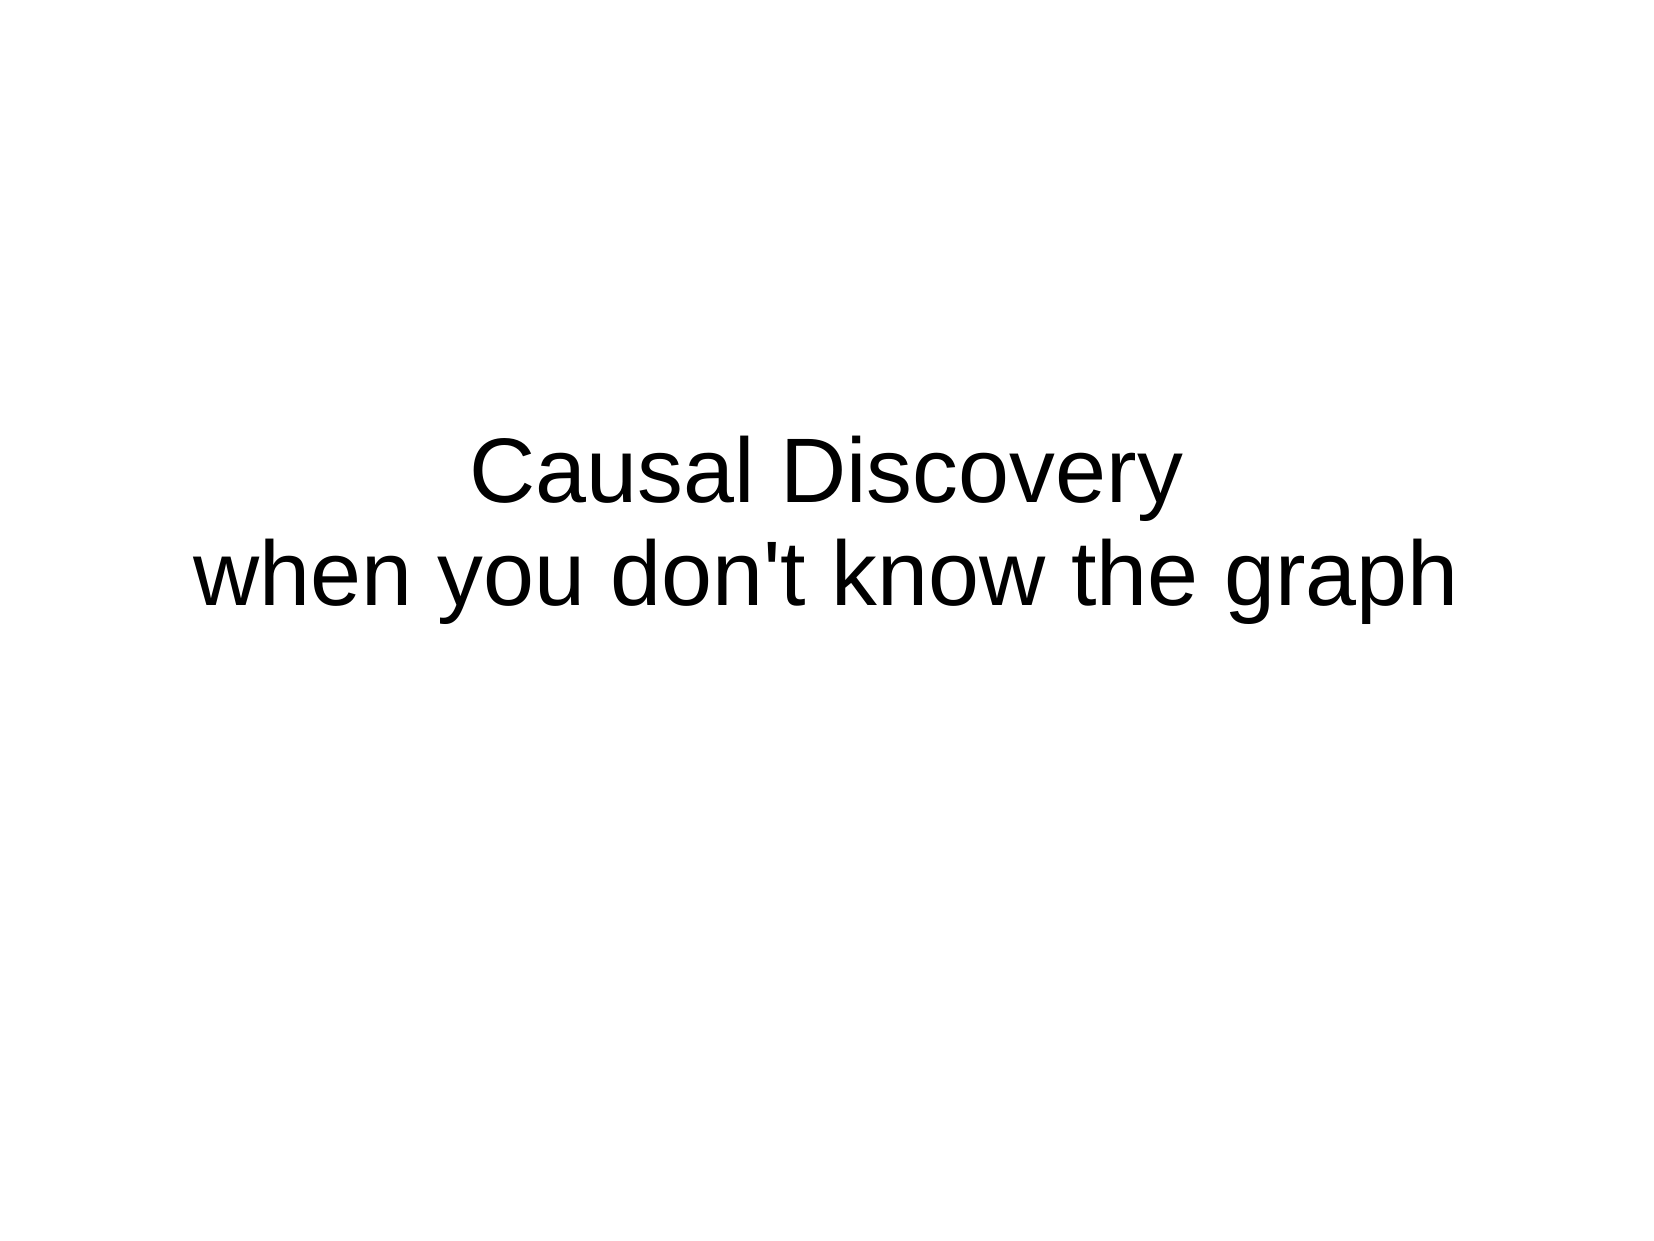

# Causal Discovery when you don't know the graph